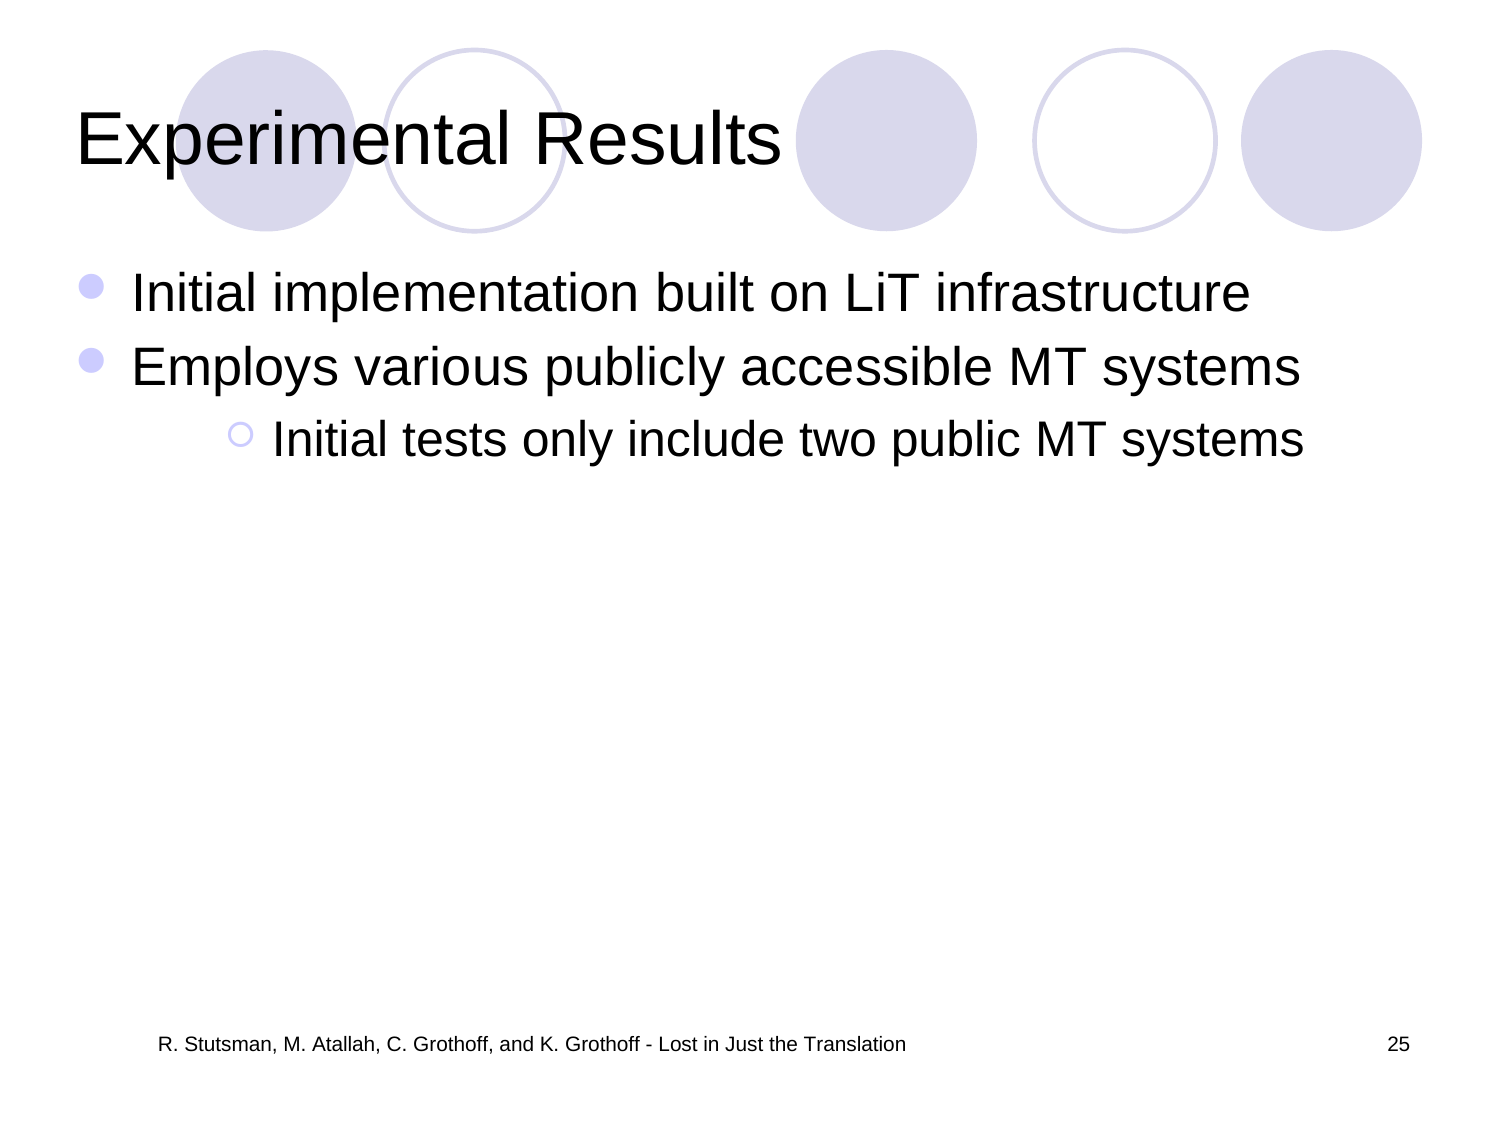

# Experimental Results
Initial implementation built on LiT infrastructure
Employs various publicly accessible MT systems
Initial tests only include two public MT systems
R. Stutsman, M. Atallah, C. Grothoff, and K. Grothoff - Lost in Just the Translation
25